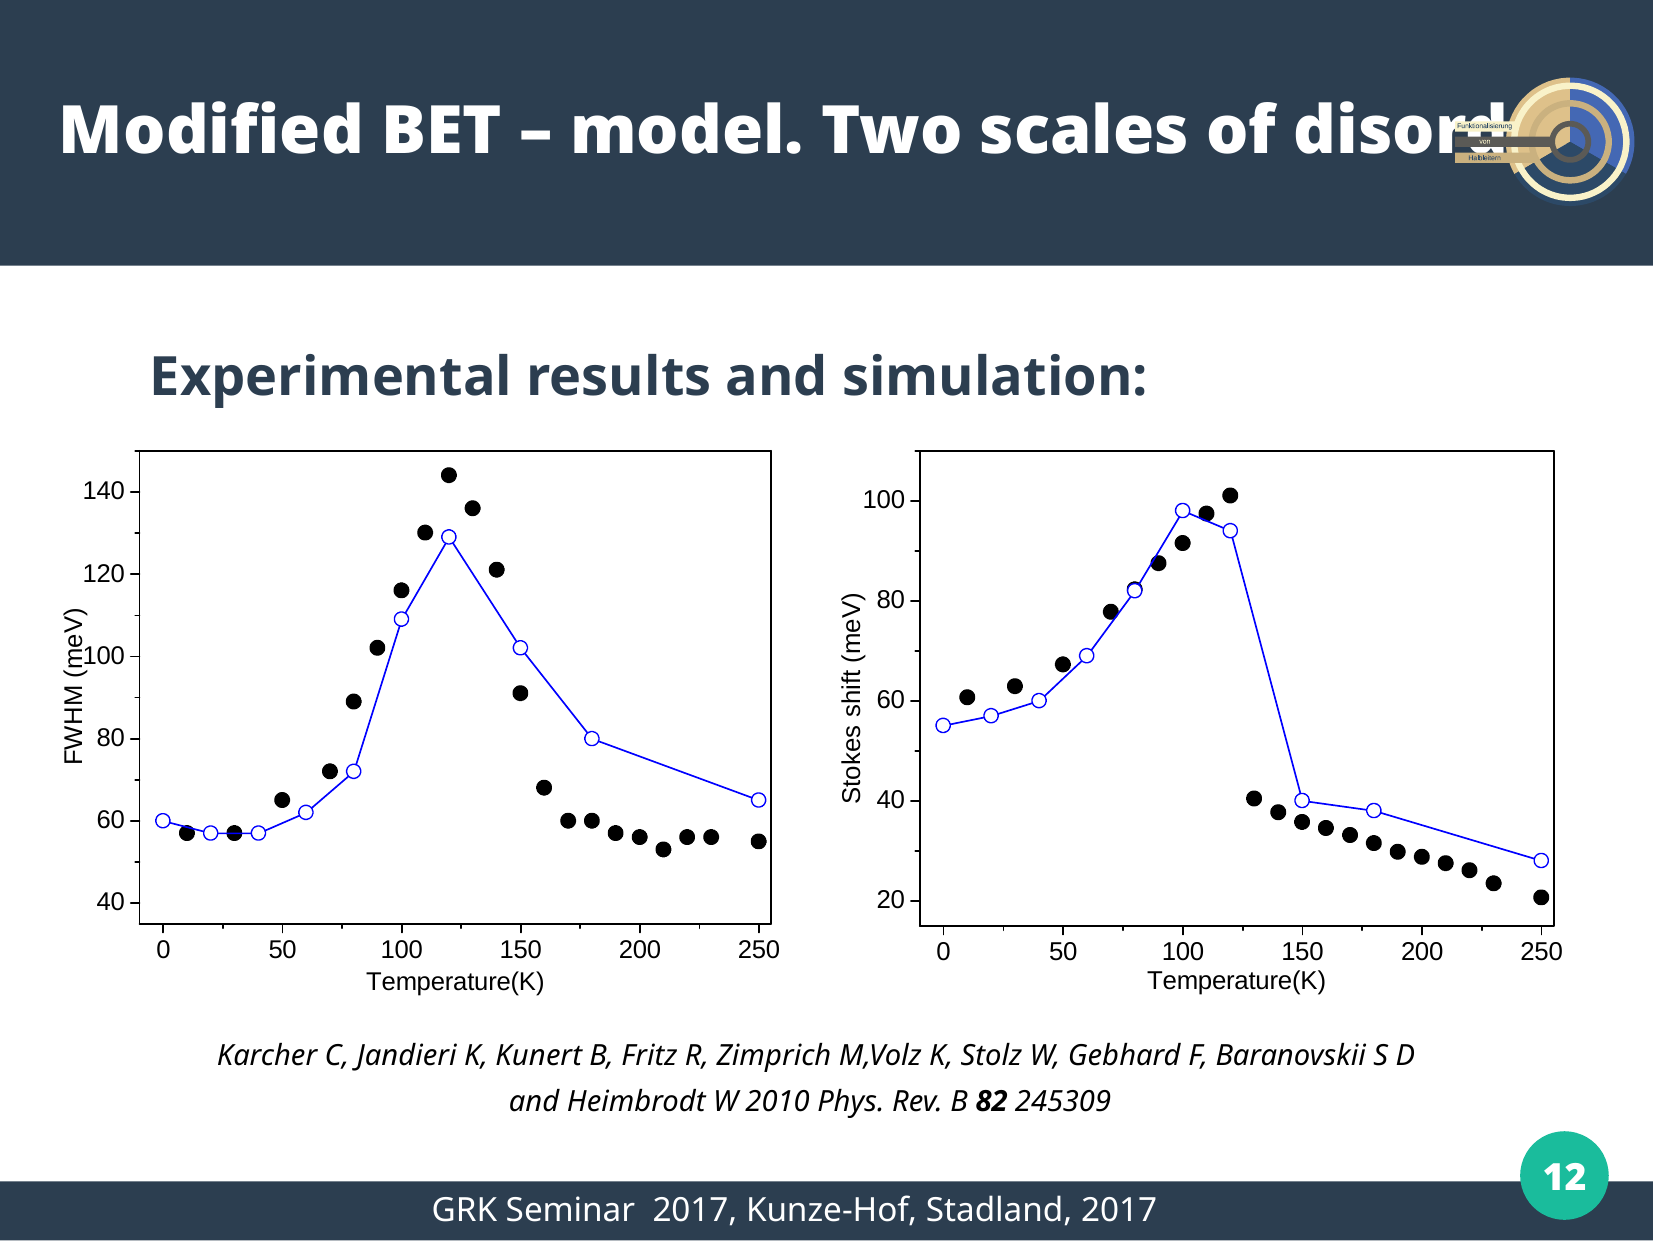

# Modified BET – model. Two scales of disorder
Experimental results and simulation:
 Karcher C, Jandieri K, Kunert B, Fritz R, Zimprich M,Volz K, Stolz W, Gebhard F, Baranovskii S D and Heimbrodt W 2010 Phys. Rev. B 82 245309
12
GRK Seminar 2017, Kunze-Hof, Stadland, 2017